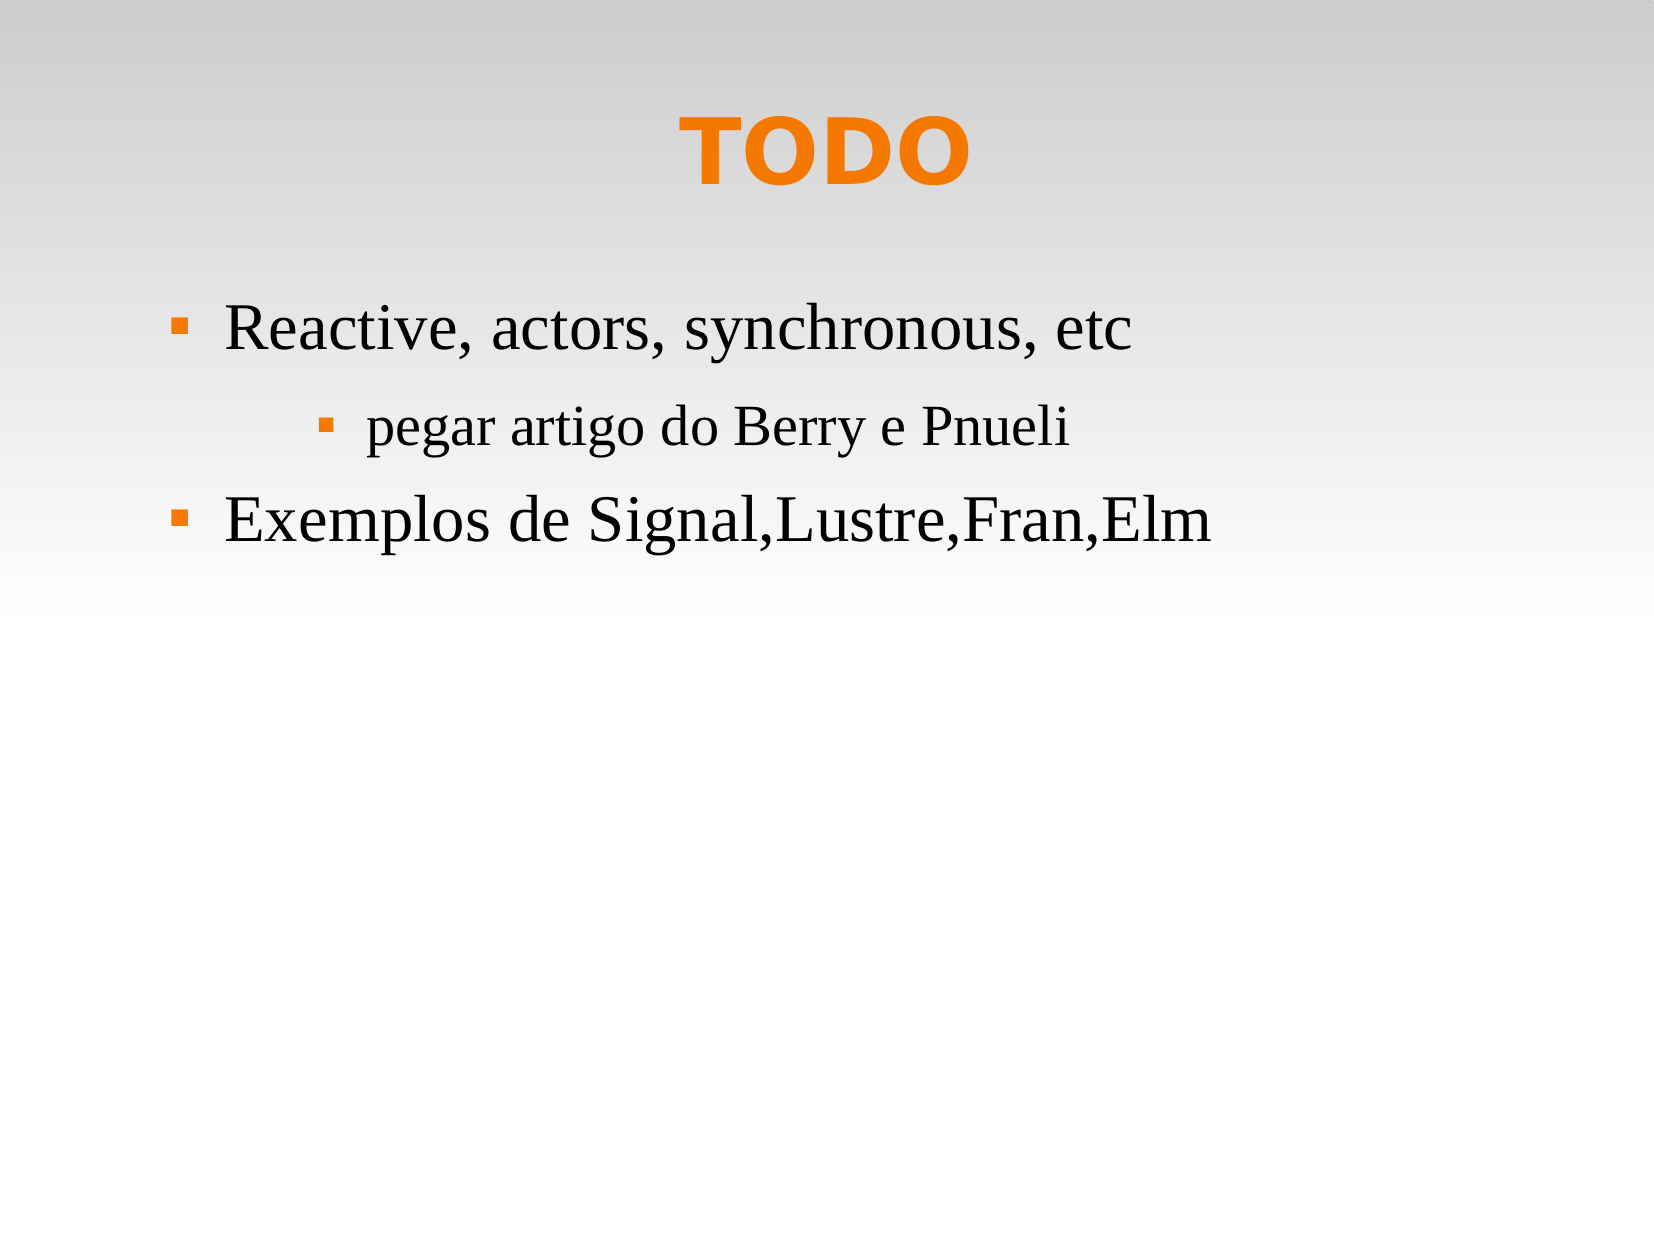

# TODO
Reactive, actors, synchronous, etc
pegar artigo do Berry e Pnueli
Exemplos de Signal,Lustre,Fran,Elm